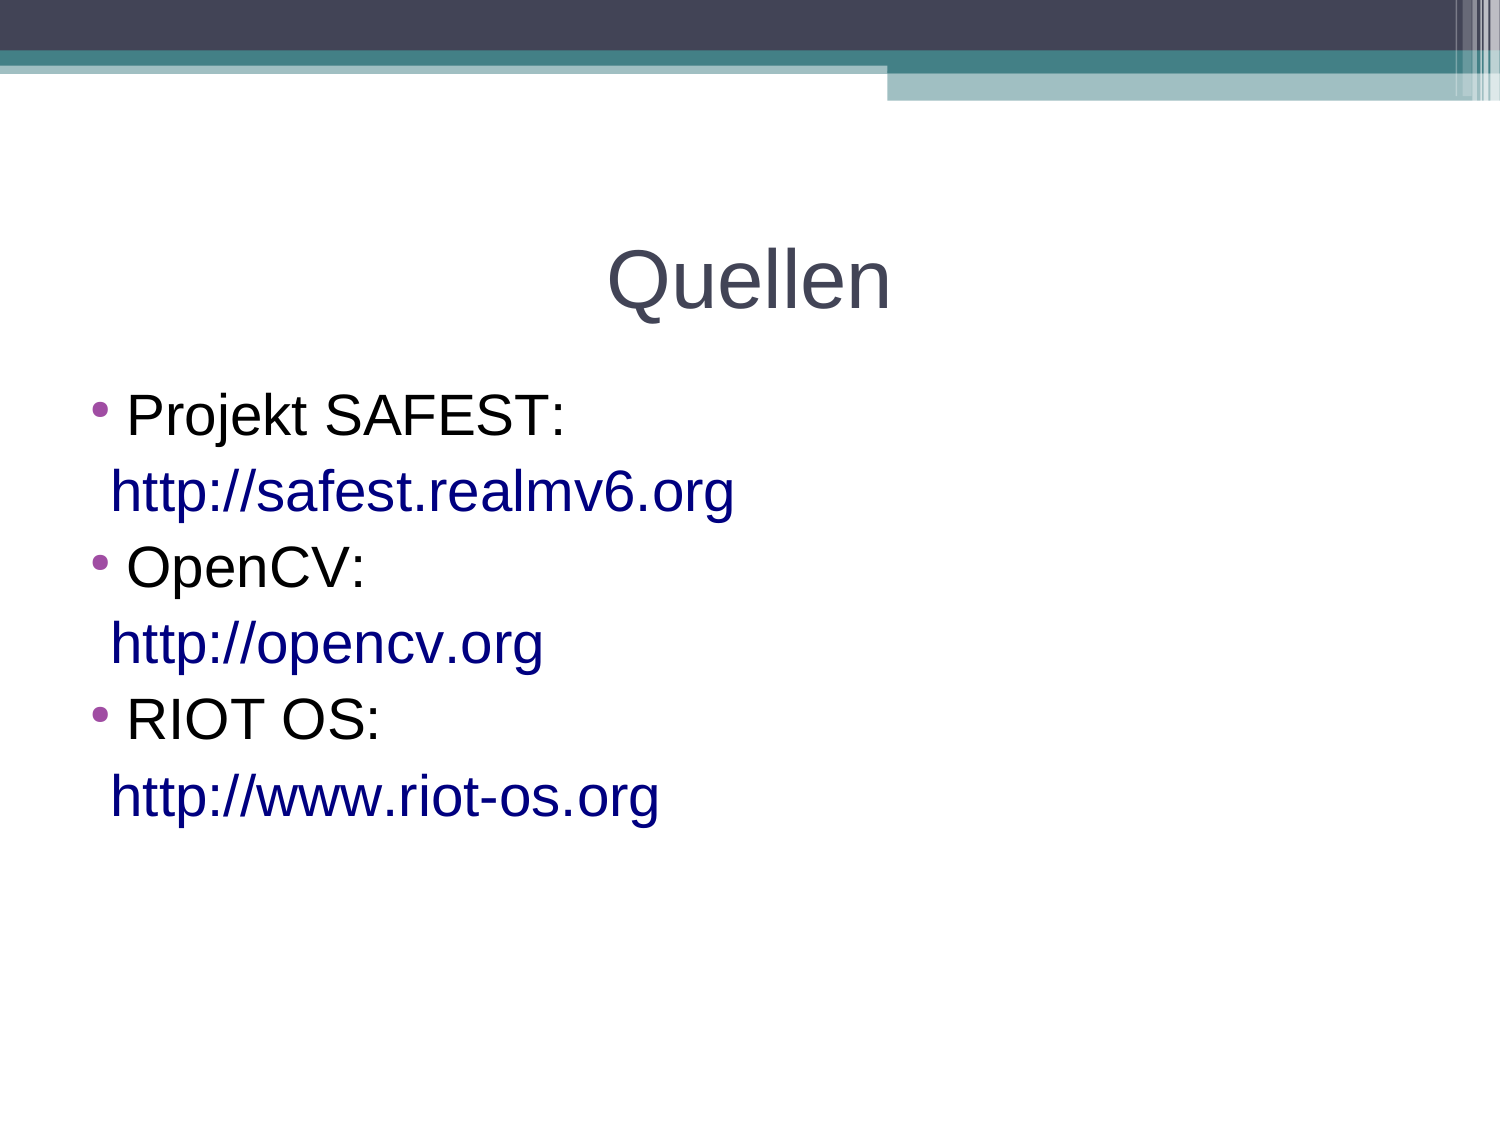

# Quellen
 Projekt SAFEST:
http://safest.realmv6.org
 OpenCV:
http://opencv.org
 RIOT OS:
http://www.riot-os.org